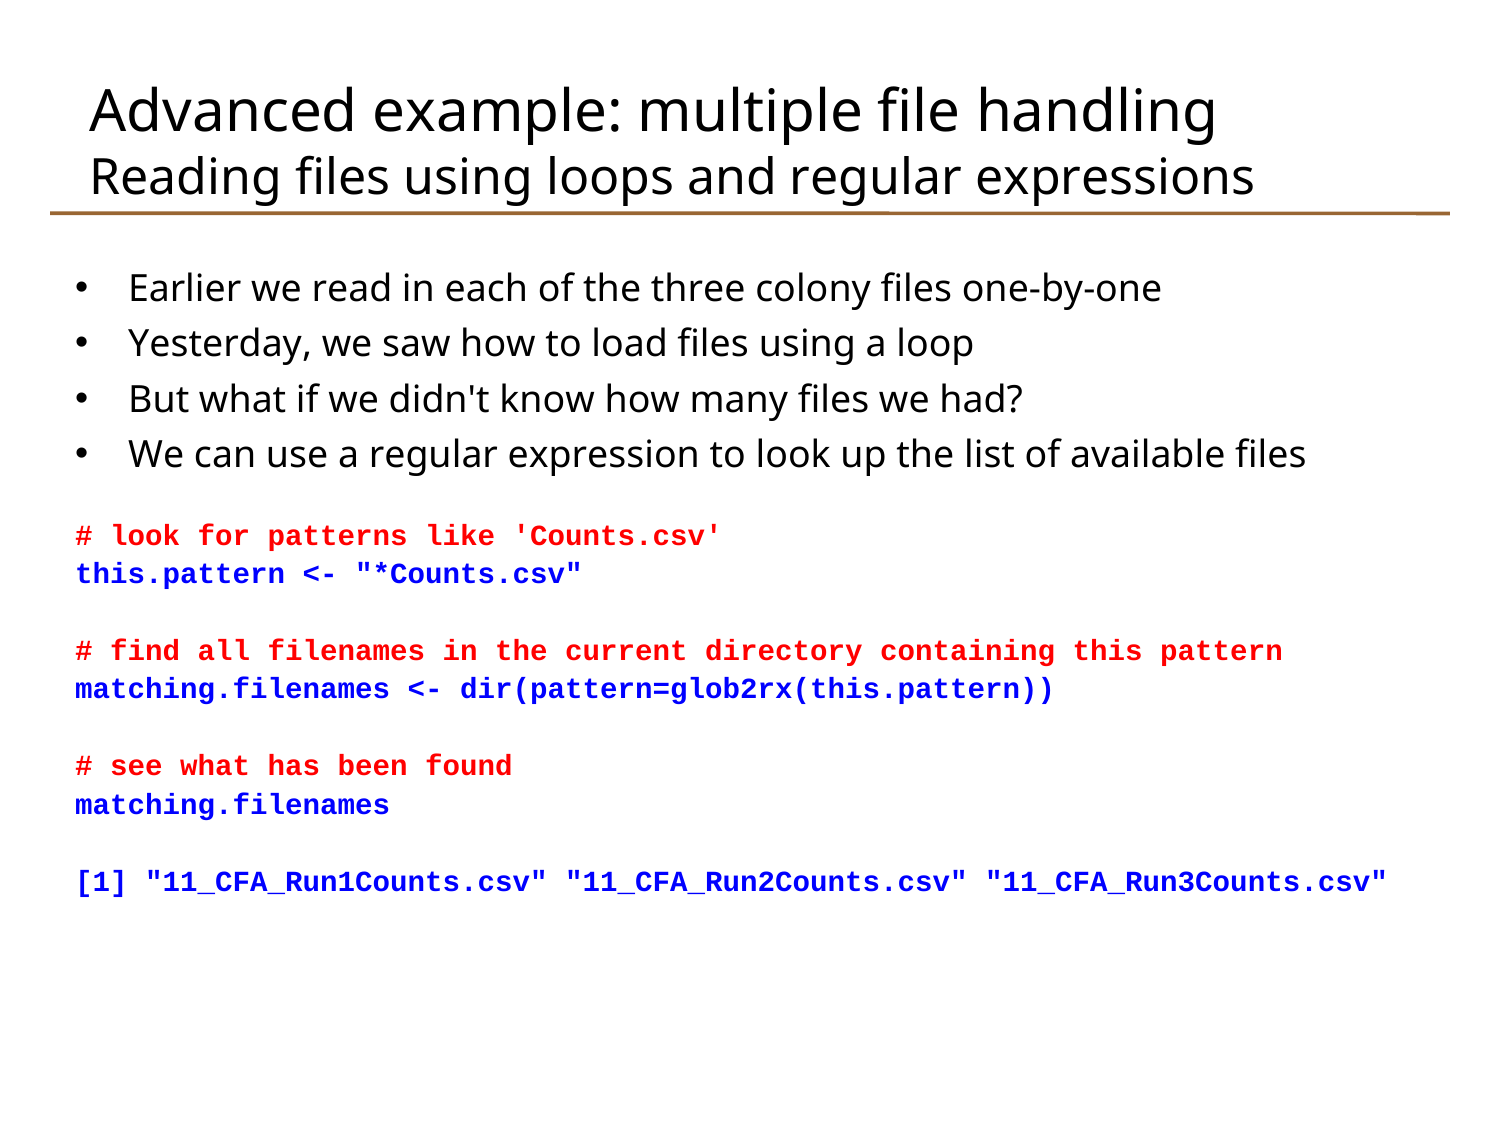

Advanced example: multiple file handling
Reading files using loops and regular expressions
Earlier we read in each of the three colony files one-by-one
Yesterday, we saw how to load files using a loop
But what if we didn't know how many files we had?
We can use a regular expression to look up the list of available files
# look for patterns like 'Counts.csv'
this.pattern <- "*Counts.csv"
# find all filenames in the current directory containing this pattern
matching.filenames <- dir(pattern=glob2rx(this.pattern))
# see what has been found
matching.filenames
[1] "11_CFA_Run1Counts.csv" "11_CFA_Run2Counts.csv" "11_CFA_Run3Counts.csv"